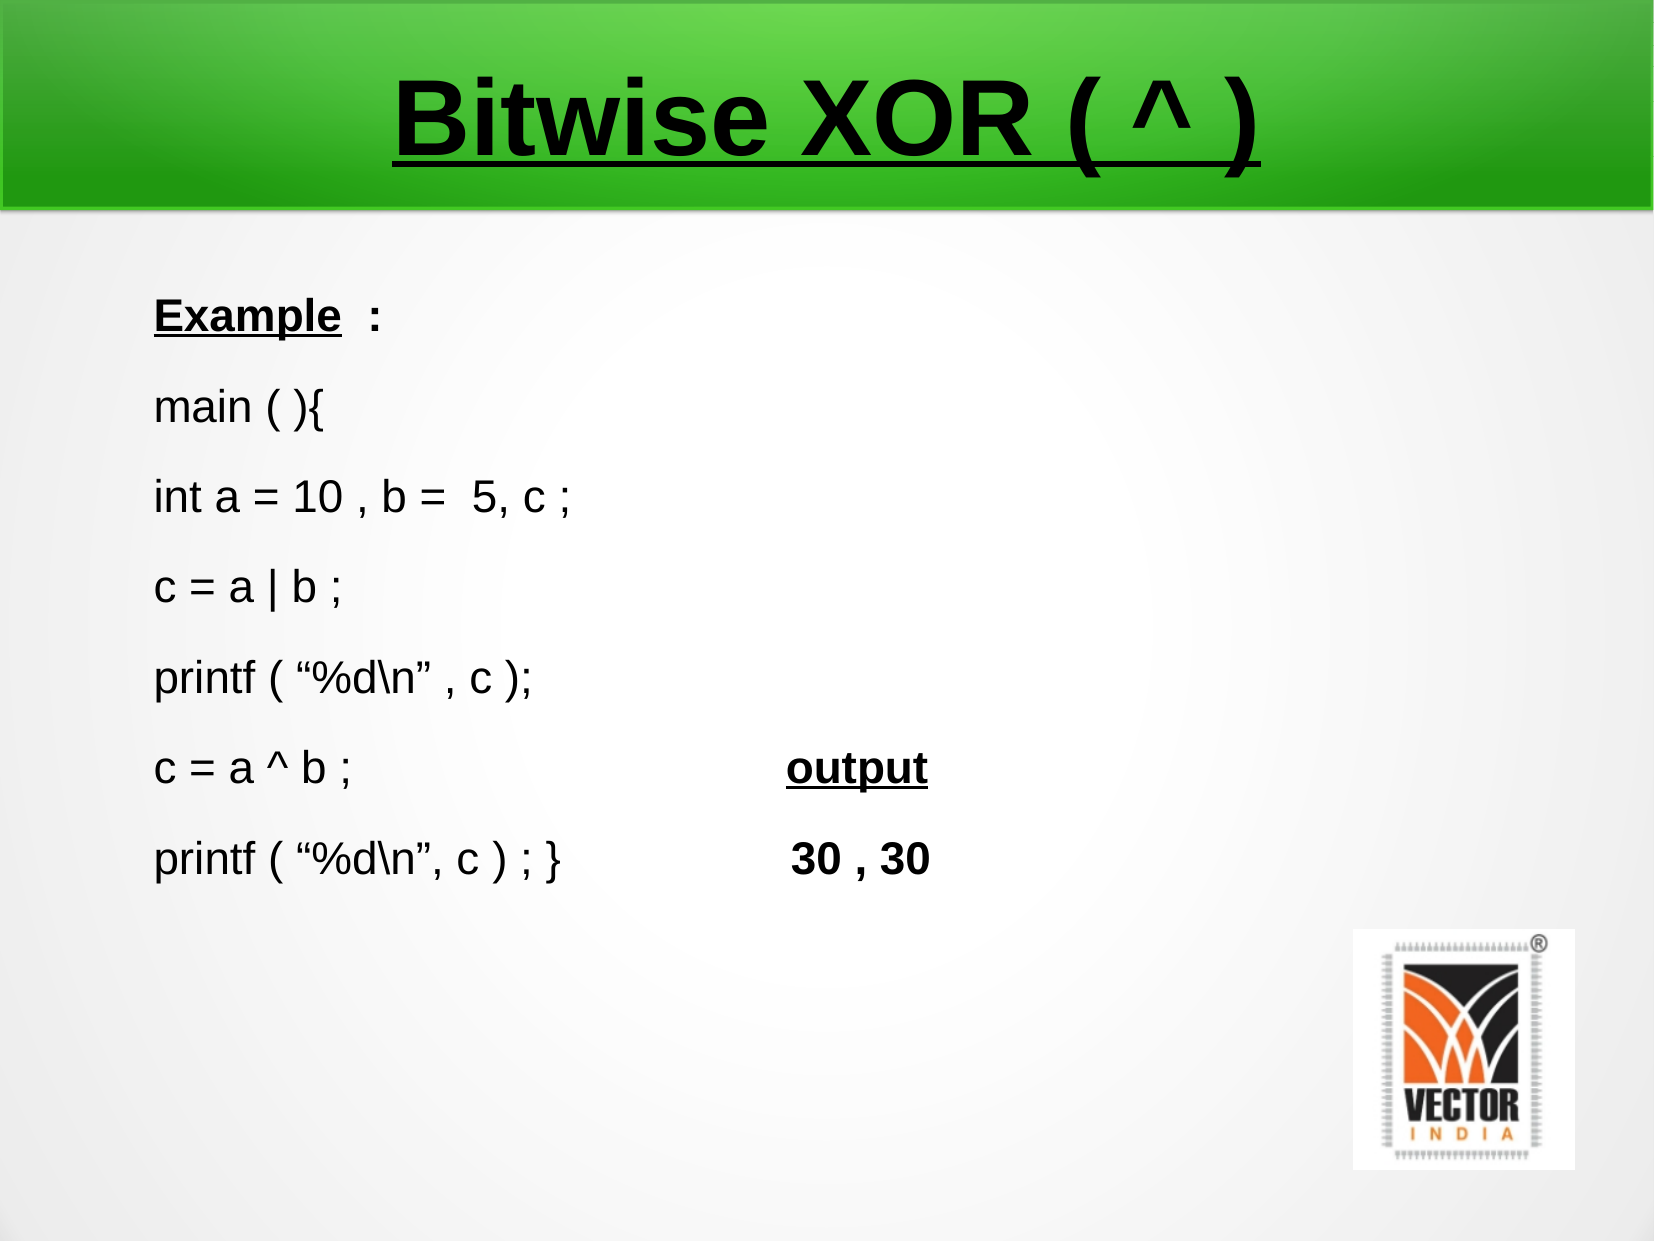

# Bitwise XOR ( ^ )
Example :
main ( ){
int a = 10 , b = 5, c ;
c = a | b ;
printf ( “%d\n” , c );
c = a ^ b ; output
printf ( “%d\n”, c ) ; } 30 , 30